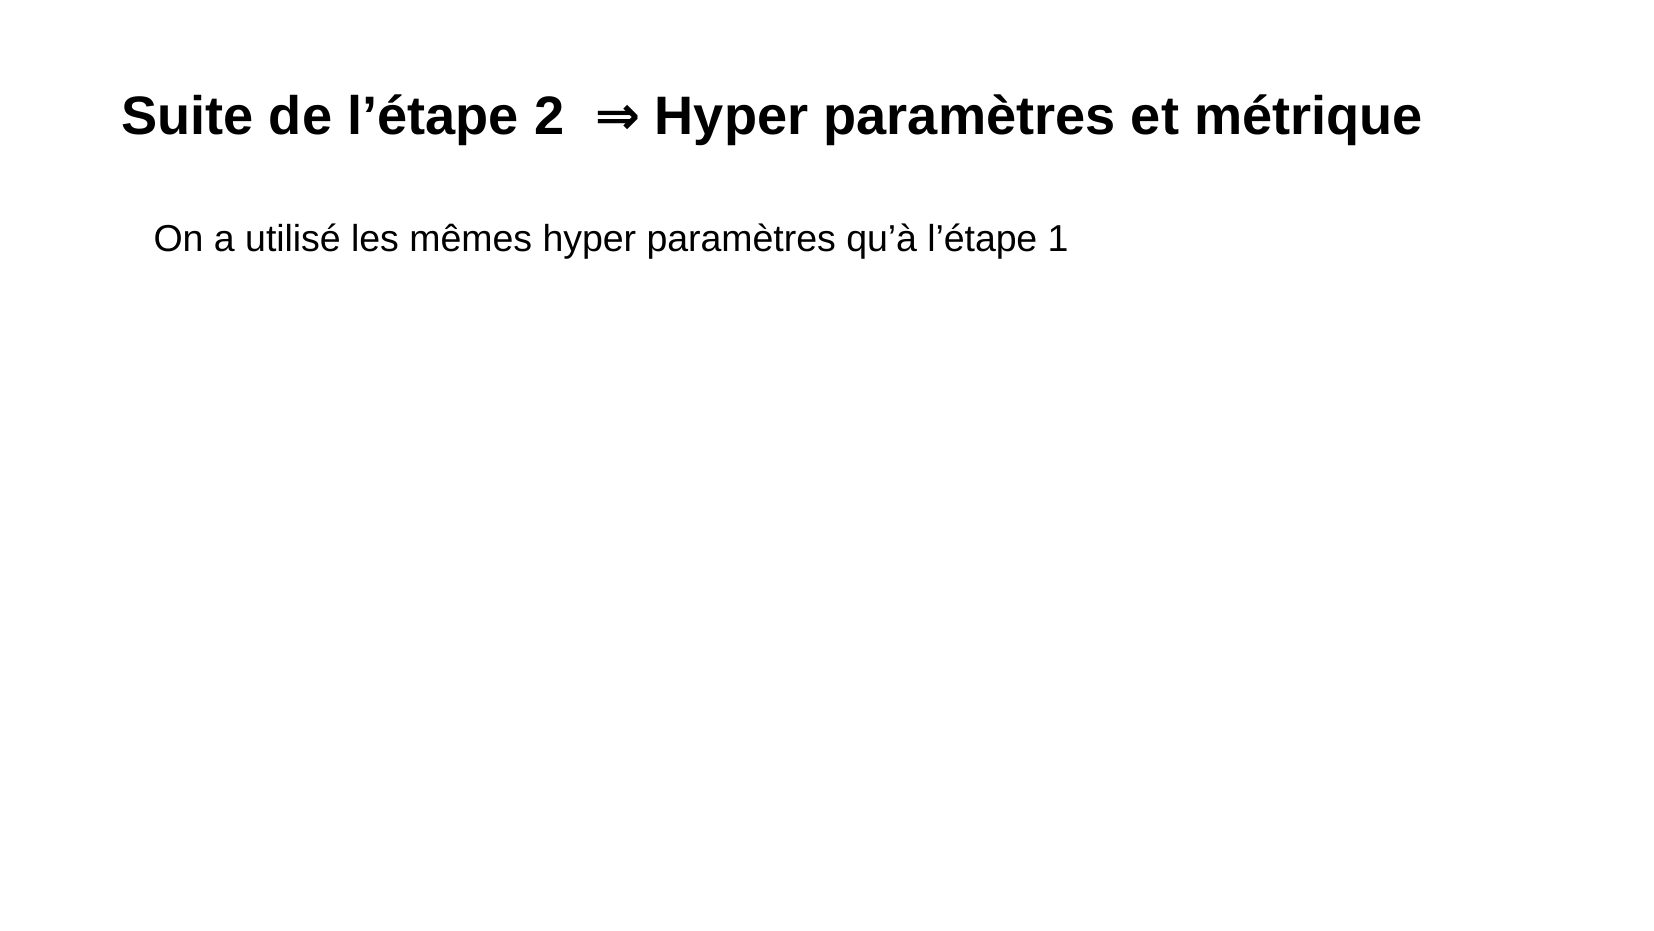

Suite de l’étape 2 ⇒ Hyper paramètres et métrique
# On a utilisé les mêmes hyper paramètres qu’à l’étape 1